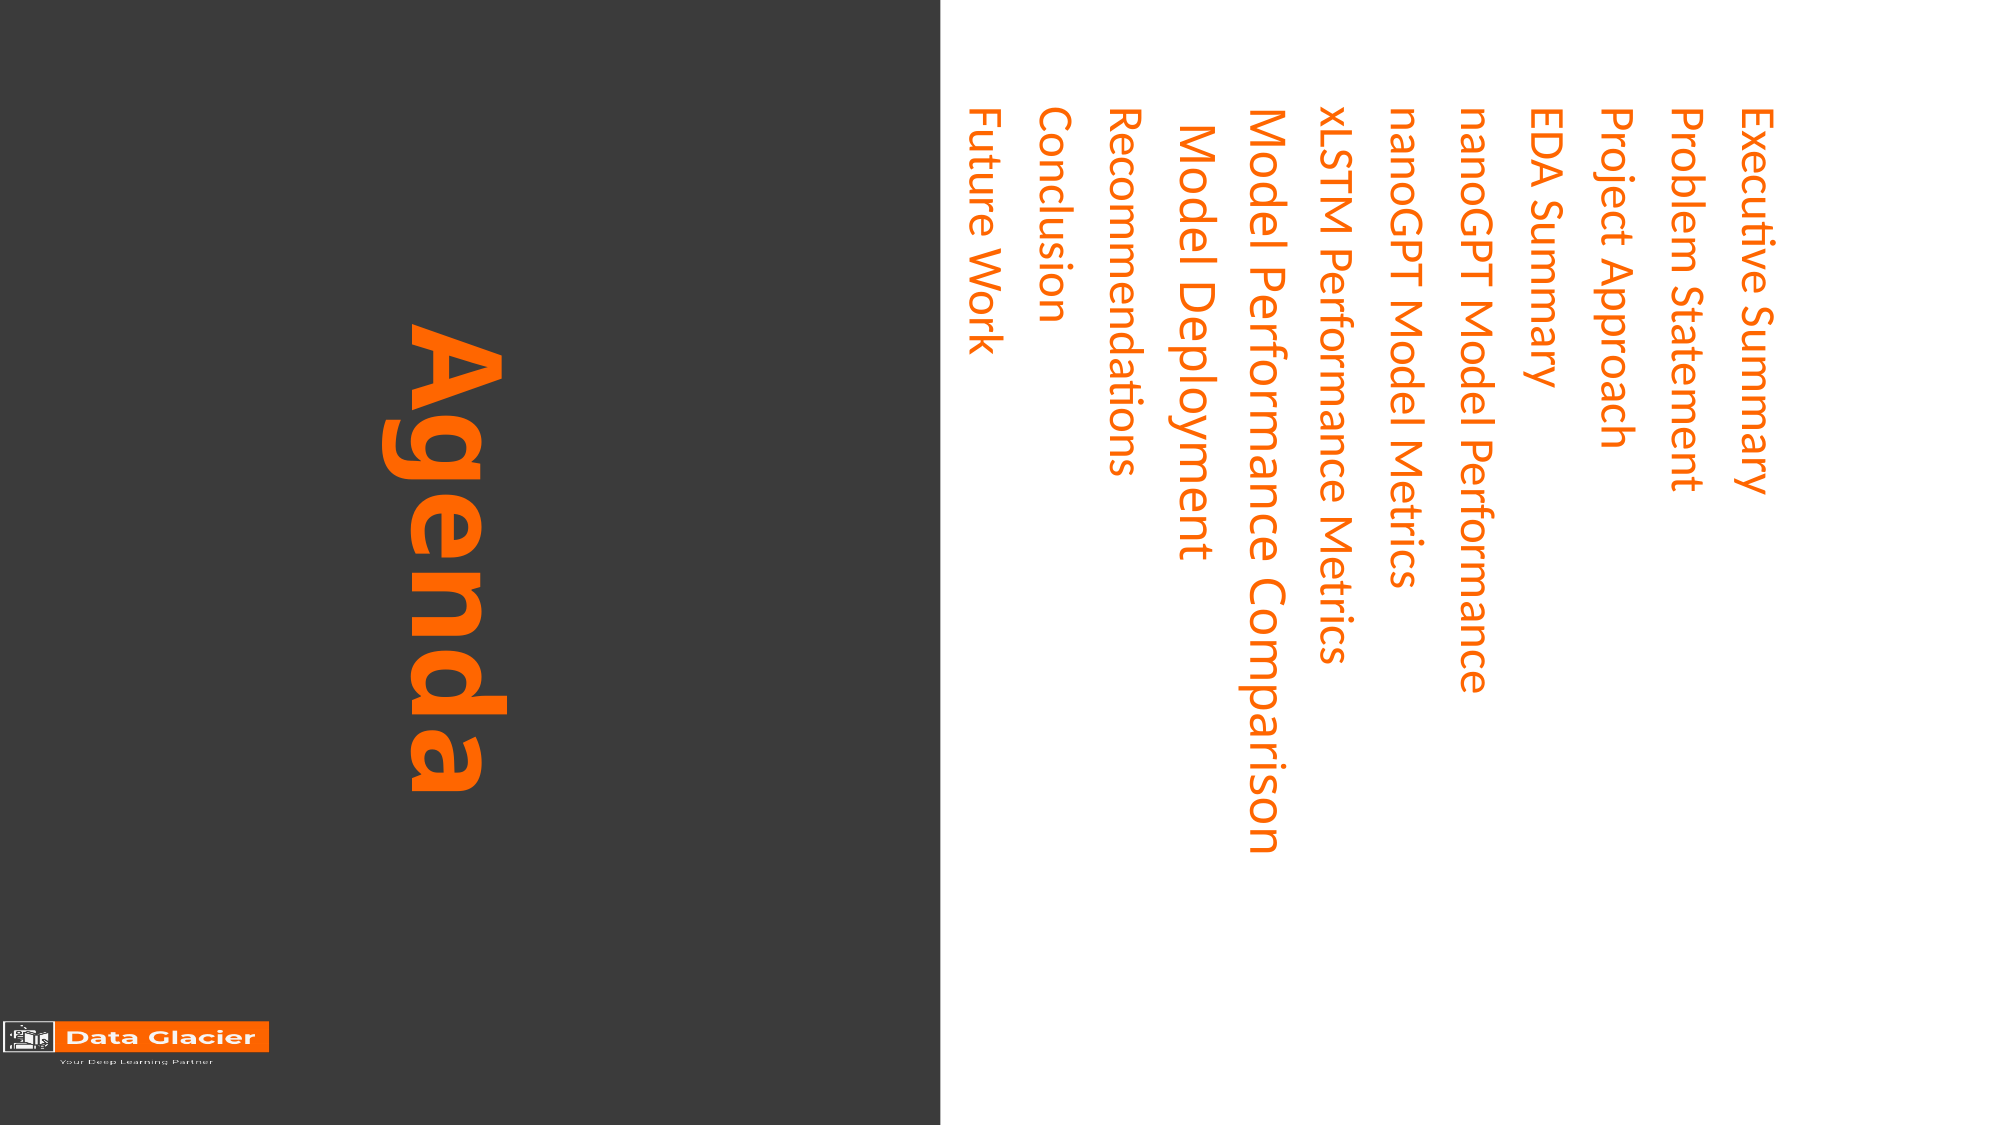

Executive Summary
 Problem Statement
 Project Approach
 EDA Summary
 nanoGPT Model Performance
 nanoGPT Model Metrics
 xLSTM Performance Metrics
 Model Performance Comparison
 Model Deployment
 Recommendations
 Conclusion
 Future Work
# Agenda